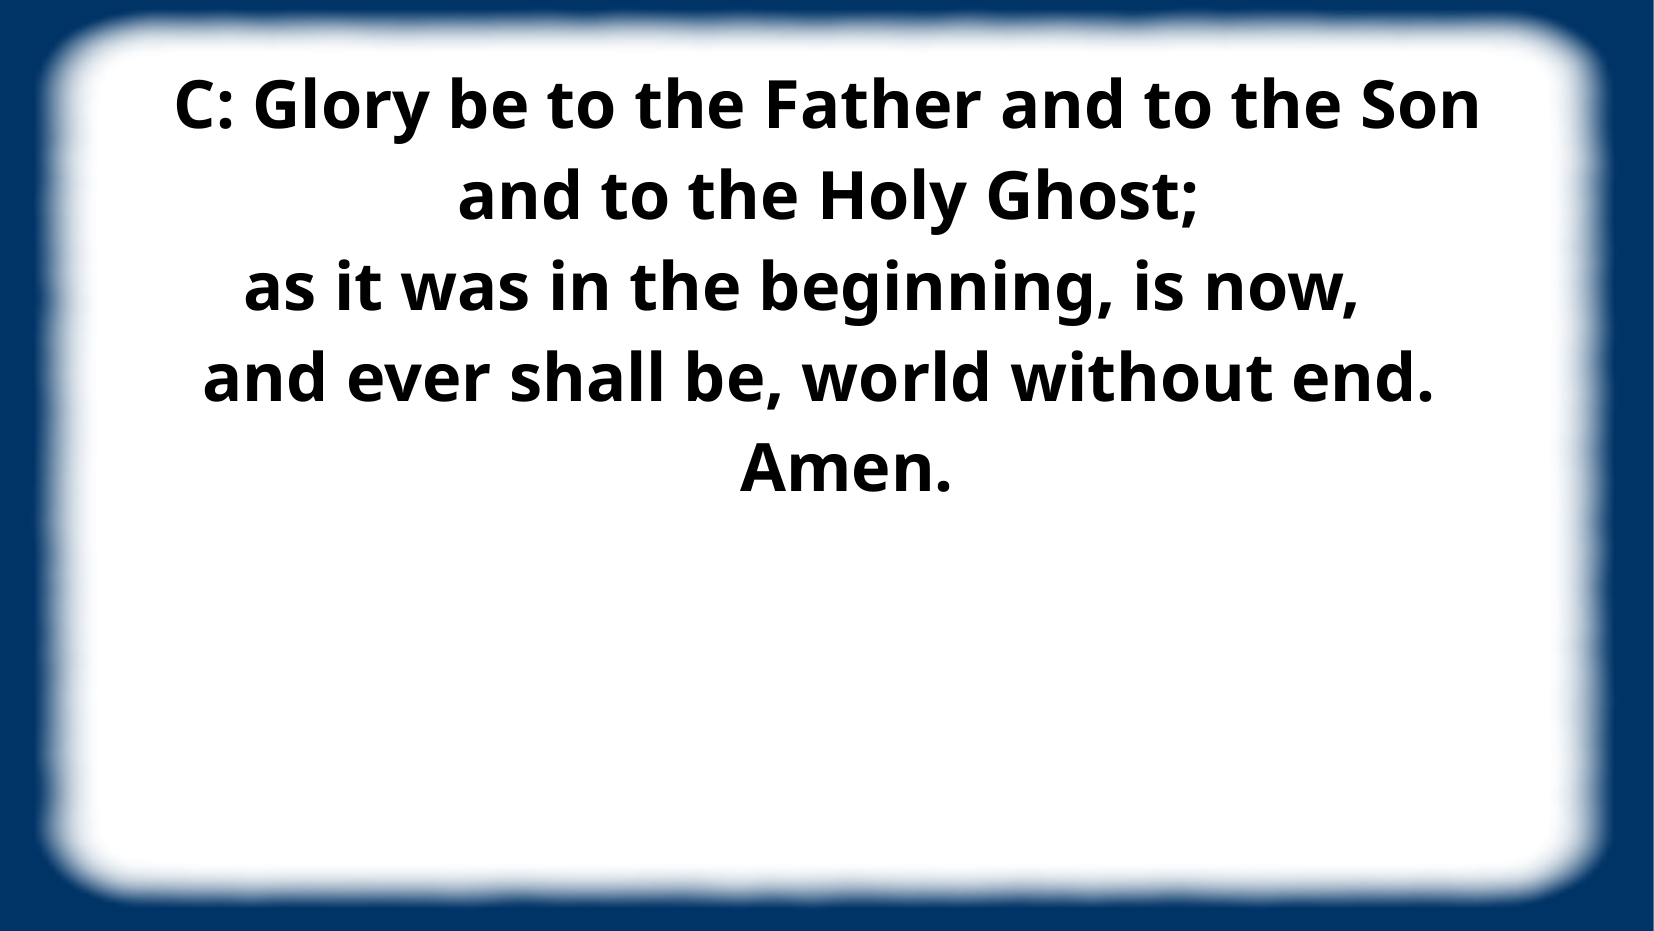

C: Glory be to the Father and to the Son
and to the Holy Ghost;
as it was in the beginning, is now,
and ever shall be, world without end. Amen.